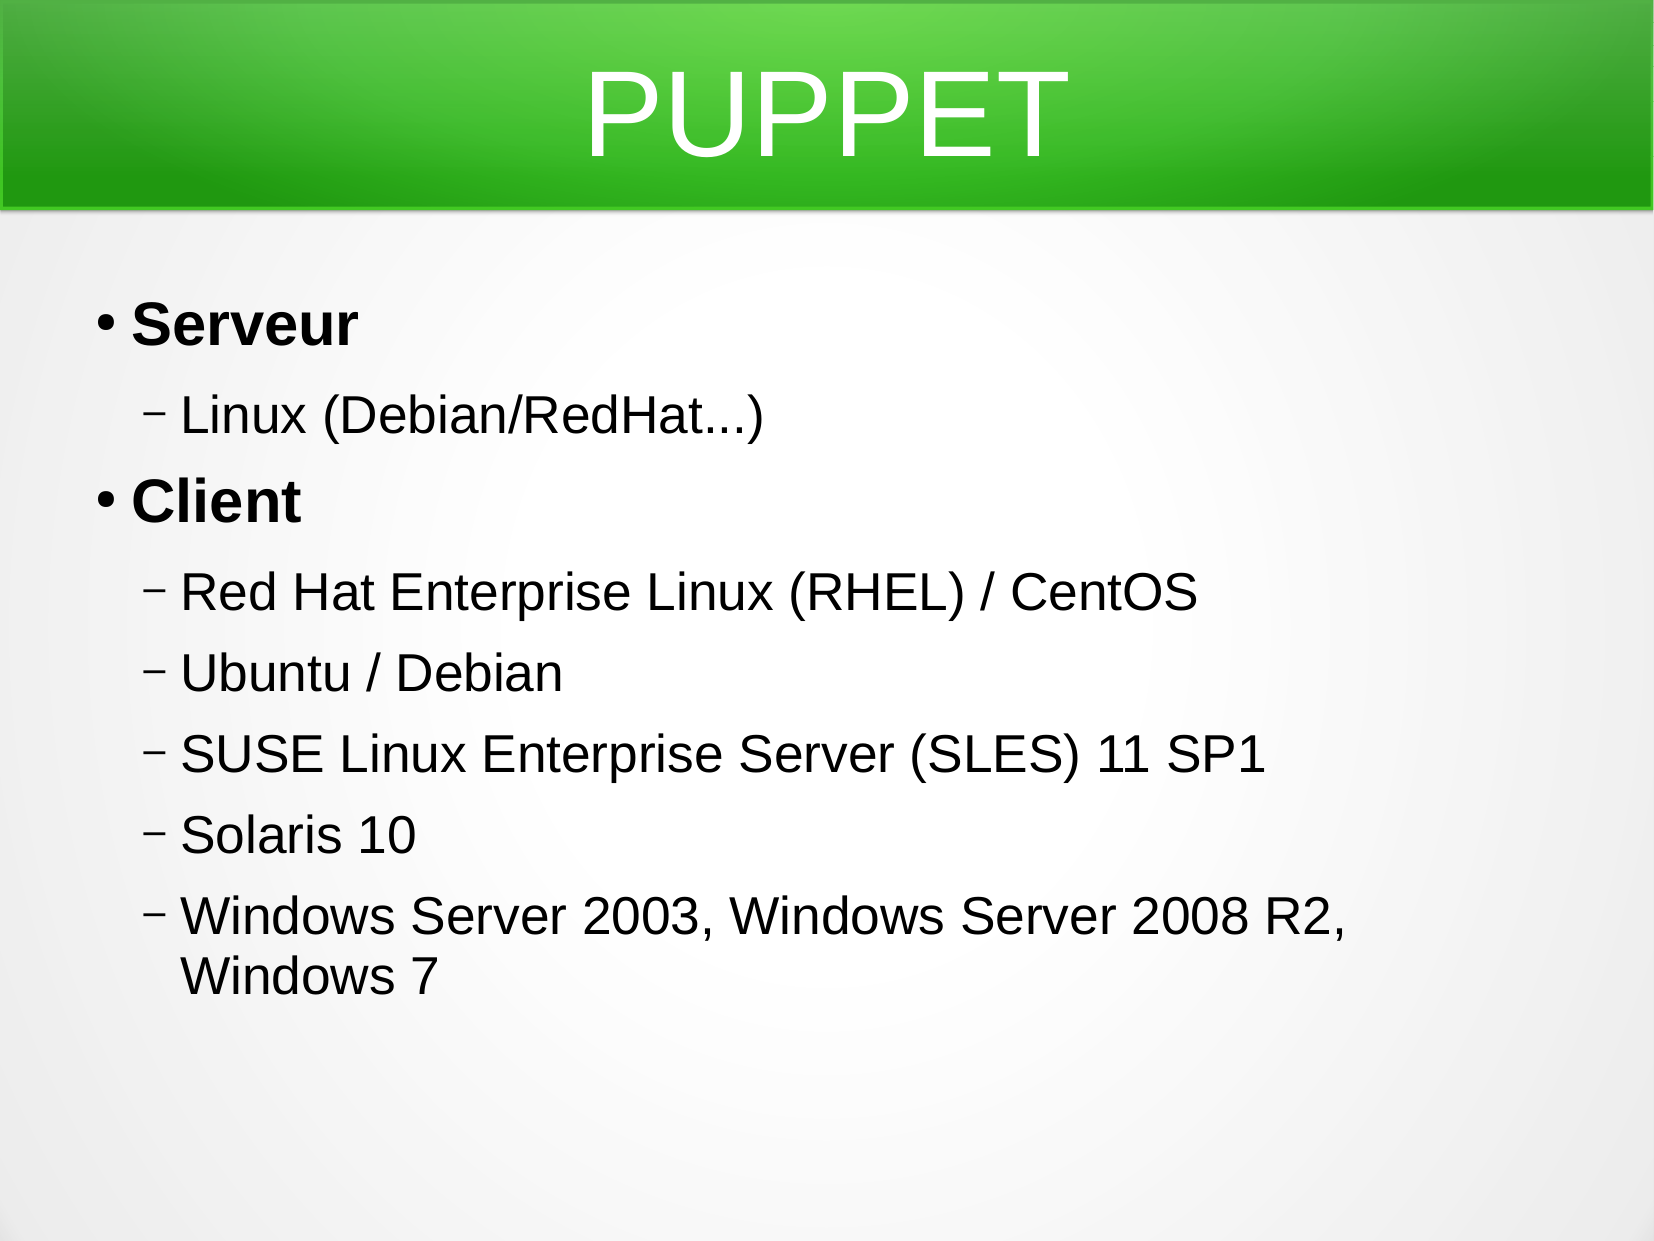

# PUPPET
Serveur
Linux (Debian/RedHat...)
Client
Red Hat Enterprise Linux (RHEL) / CentOS
Ubuntu / Debian
SUSE Linux Enterprise Server (SLES) 11 SP1
Solaris 10
Windows Server 2003, Windows Server 2008 R2, Windows 7